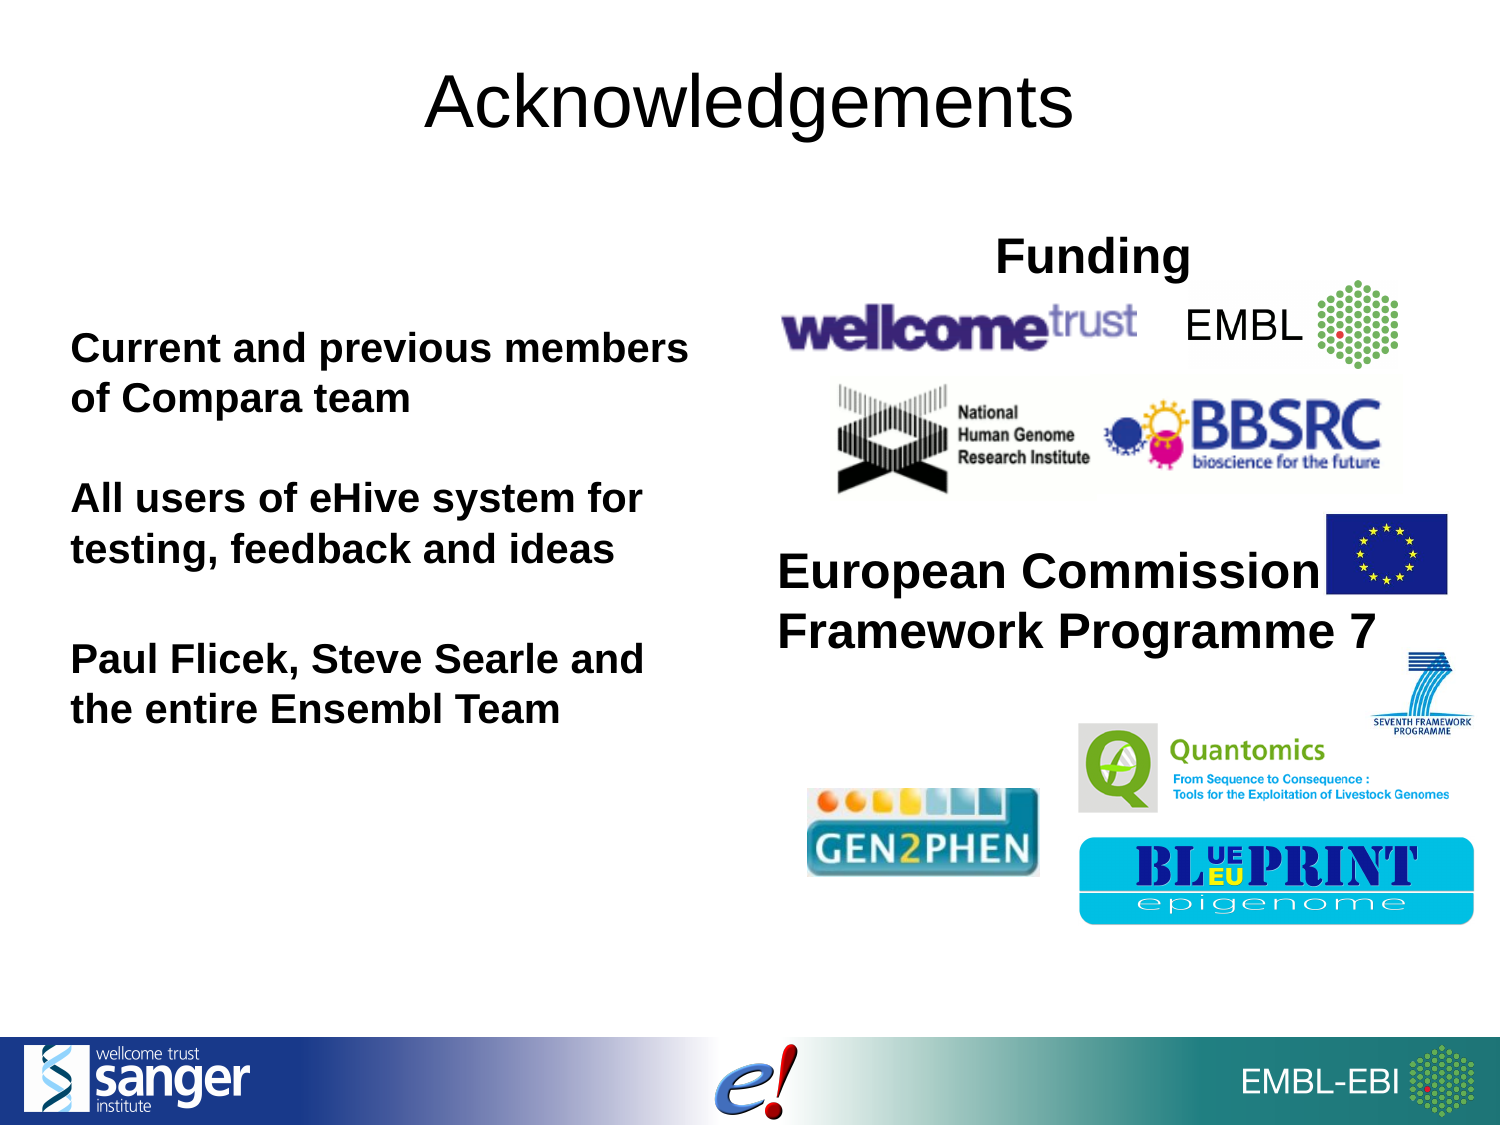

# Acknowledgements
Funding
Current and previous members of Compara team
All users of eHive system for testing, feedback and ideas
Paul Flicek, Steve Searle and the entire Ensembl Team
European Commission Framework Programme 7